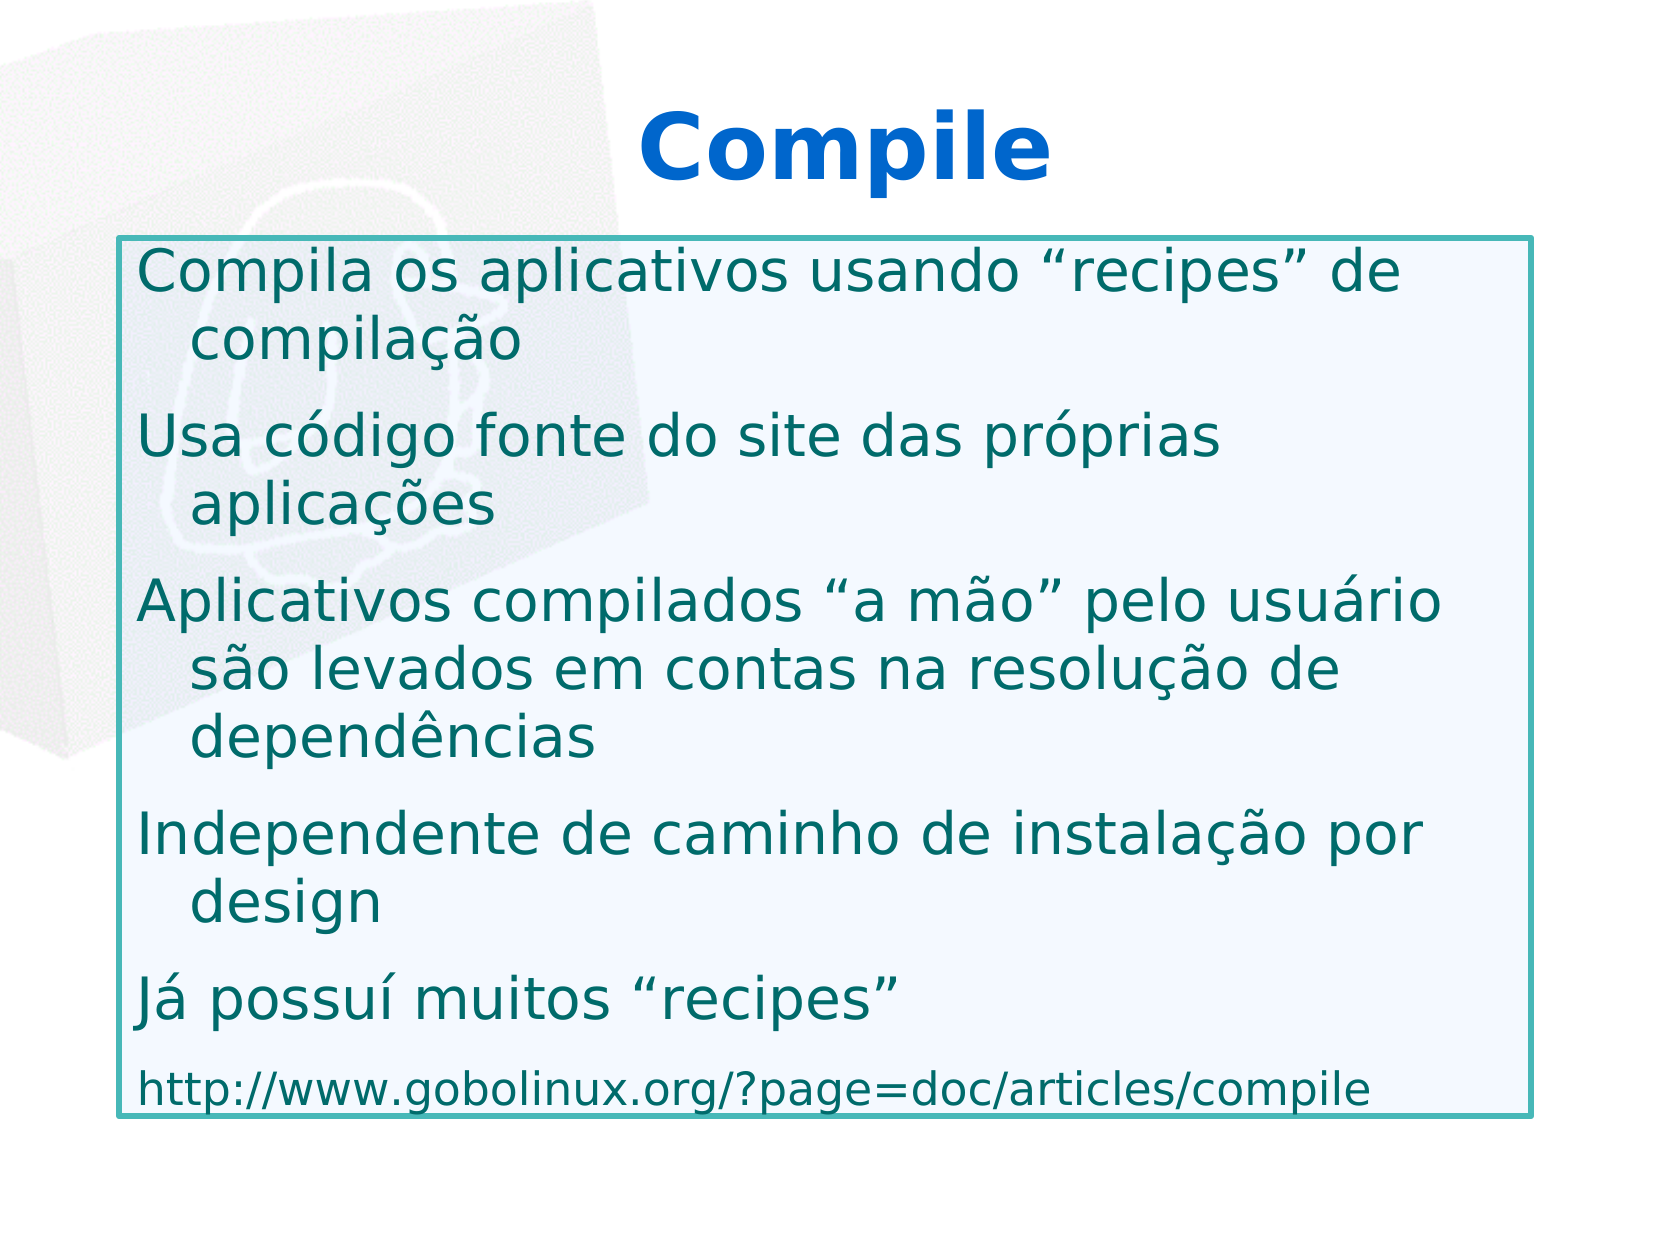

# Compile
Compila os aplicativos usando “recipes” de compilação
Usa código fonte do site das próprias aplicações
Aplicativos compilados “a mão” pelo usuário são levados em contas na resolução de dependências
Independente de caminho de instalação por design
Já possuí muitos “recipes”
http://www.gobolinux.org/?page=doc/articles/compile